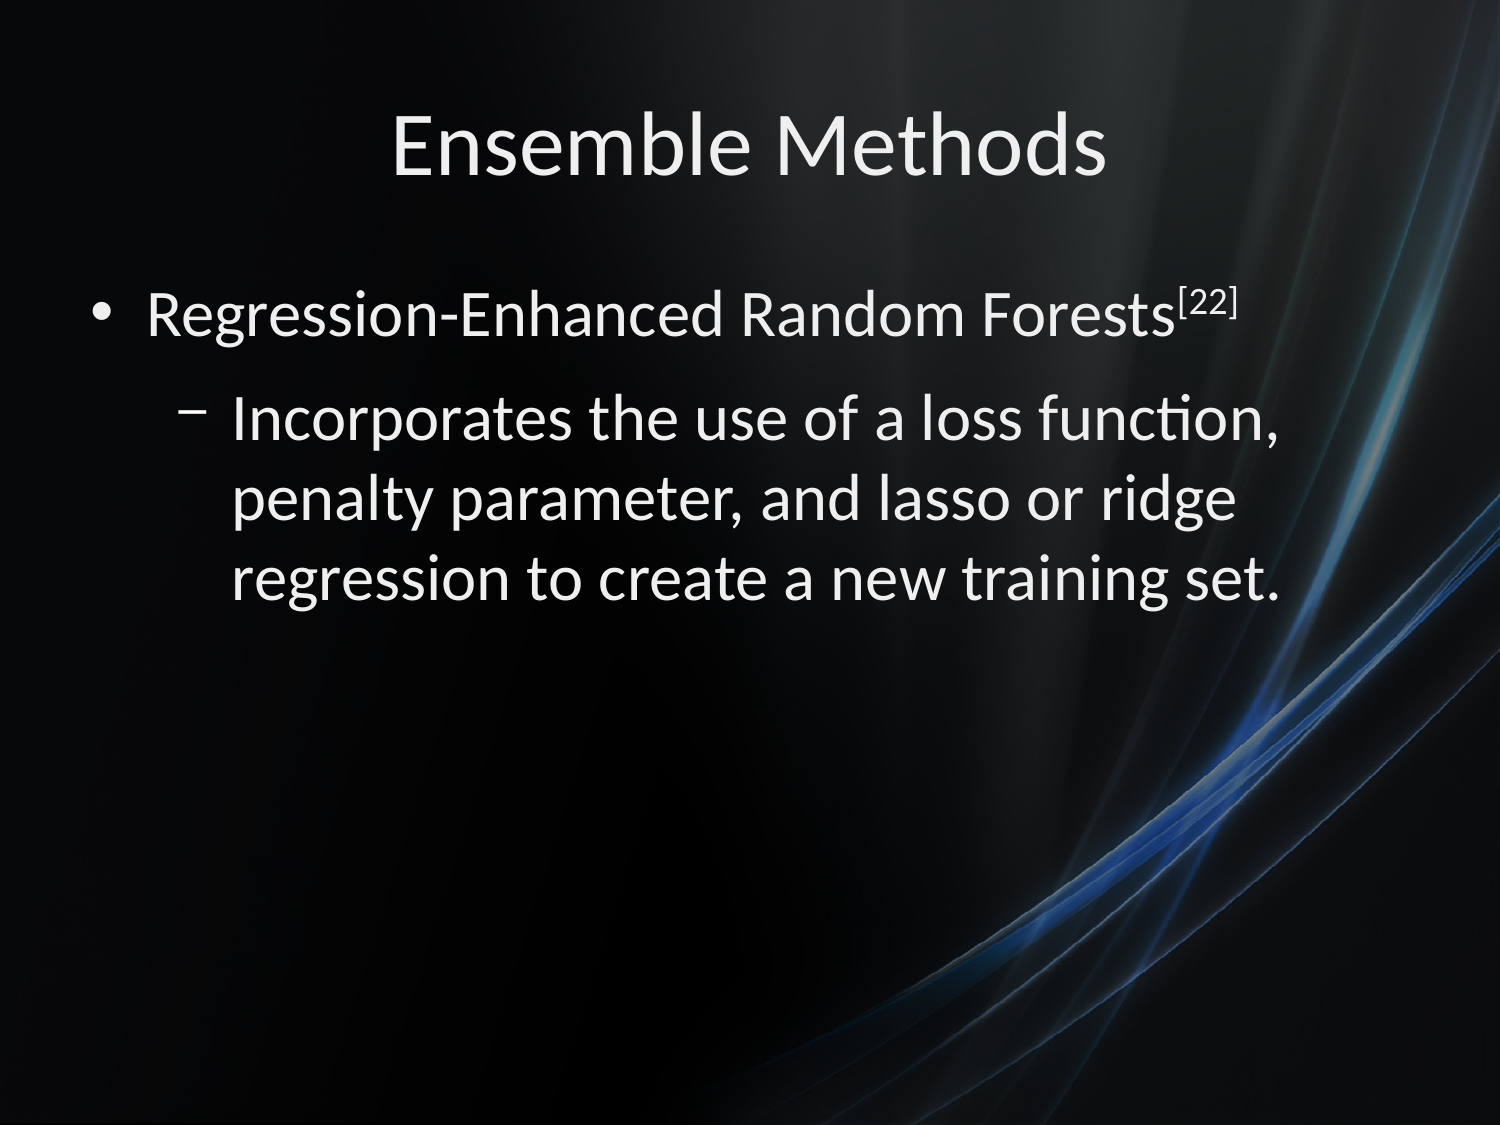

# Ensemble Methods
Regression-Enhanced Random Forests[22]
Incorporates the use of a loss function, penalty parameter, and lasso or ridge regression to create a new training set.